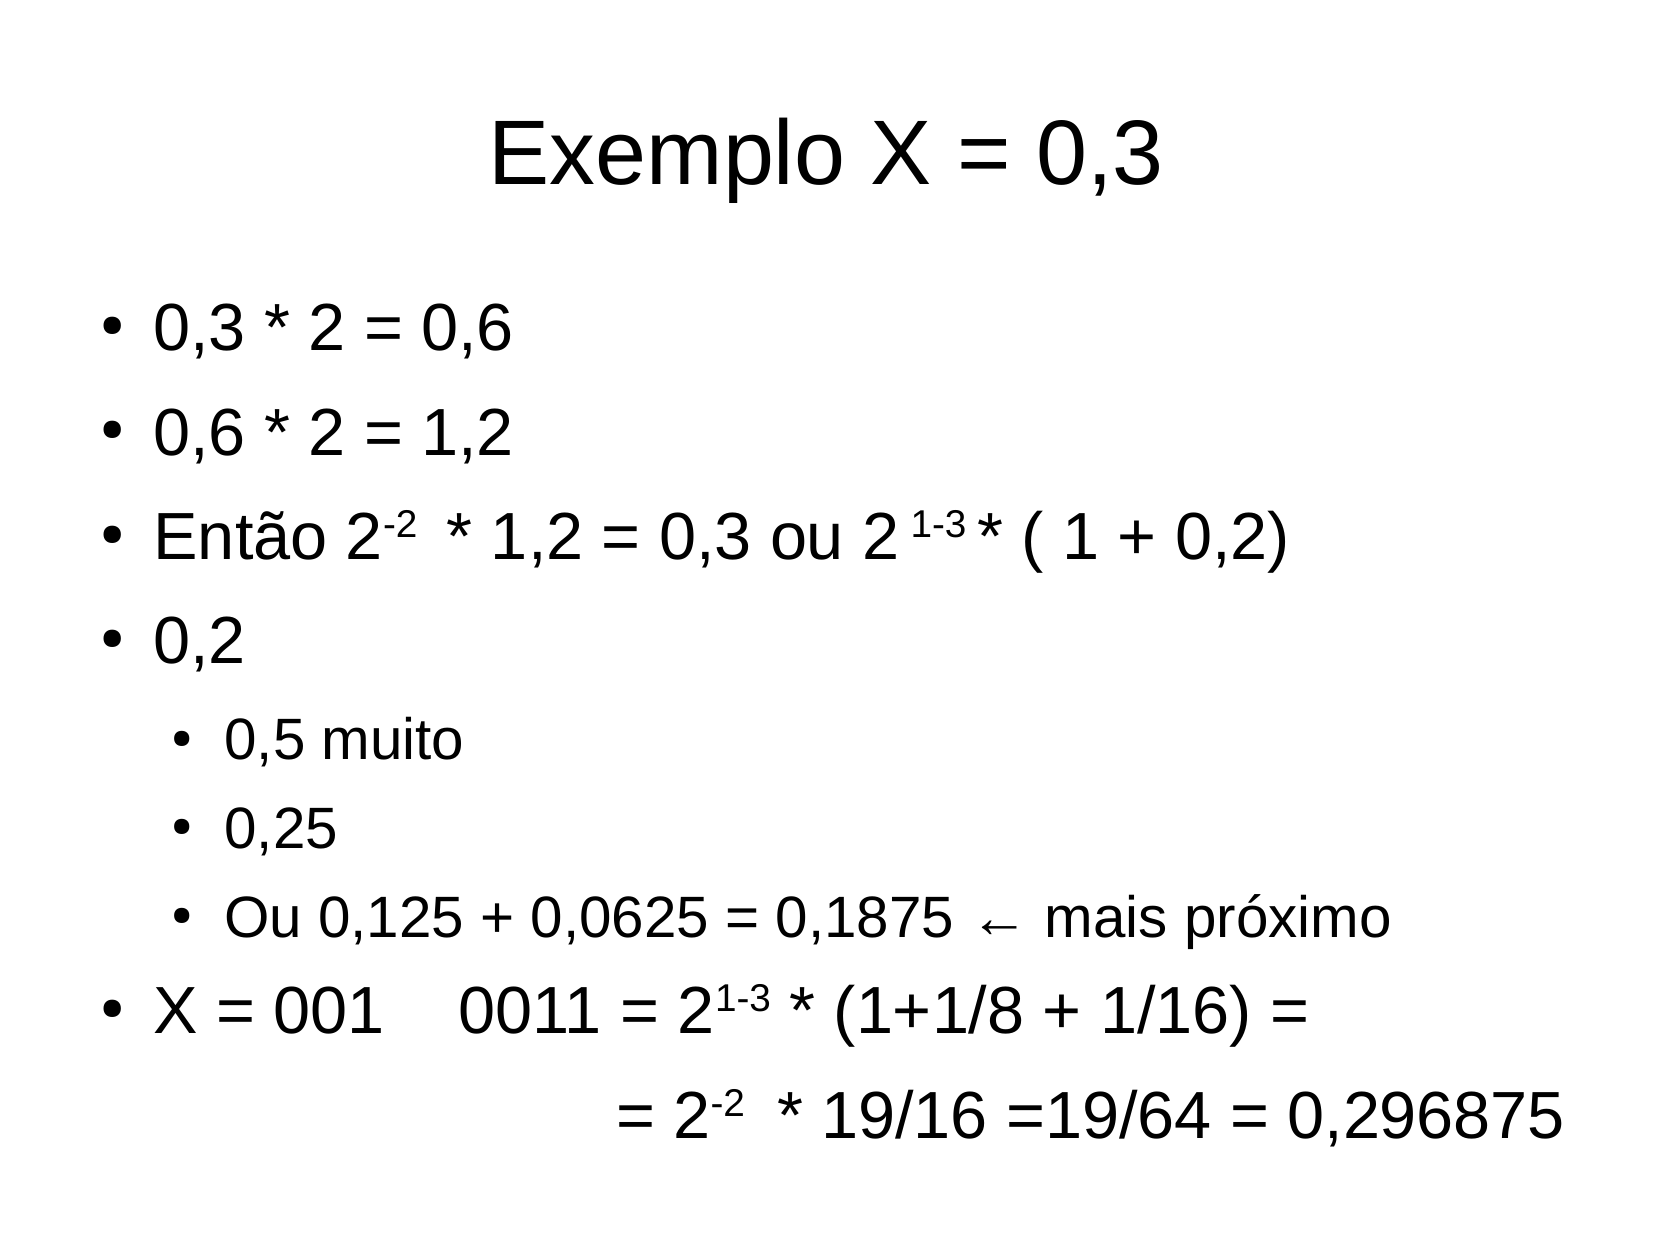

# Exemplo X = 0,3
0,3 * 2 = 0,6
0,6 * 2 = 1,2
Então 2-2 * 1,2 = 0,3 ou 2 1-3 * ( 1 + 0,2)
0,2
0,5 muito
0,25
Ou 0,125 + 0,0625 = 0,1875 ← mais próximo
X = 001 0011 = 21-3 * (1+1/8 + 1/16) =
 = 2-2 * 19/16 =19/64 = 0,296875